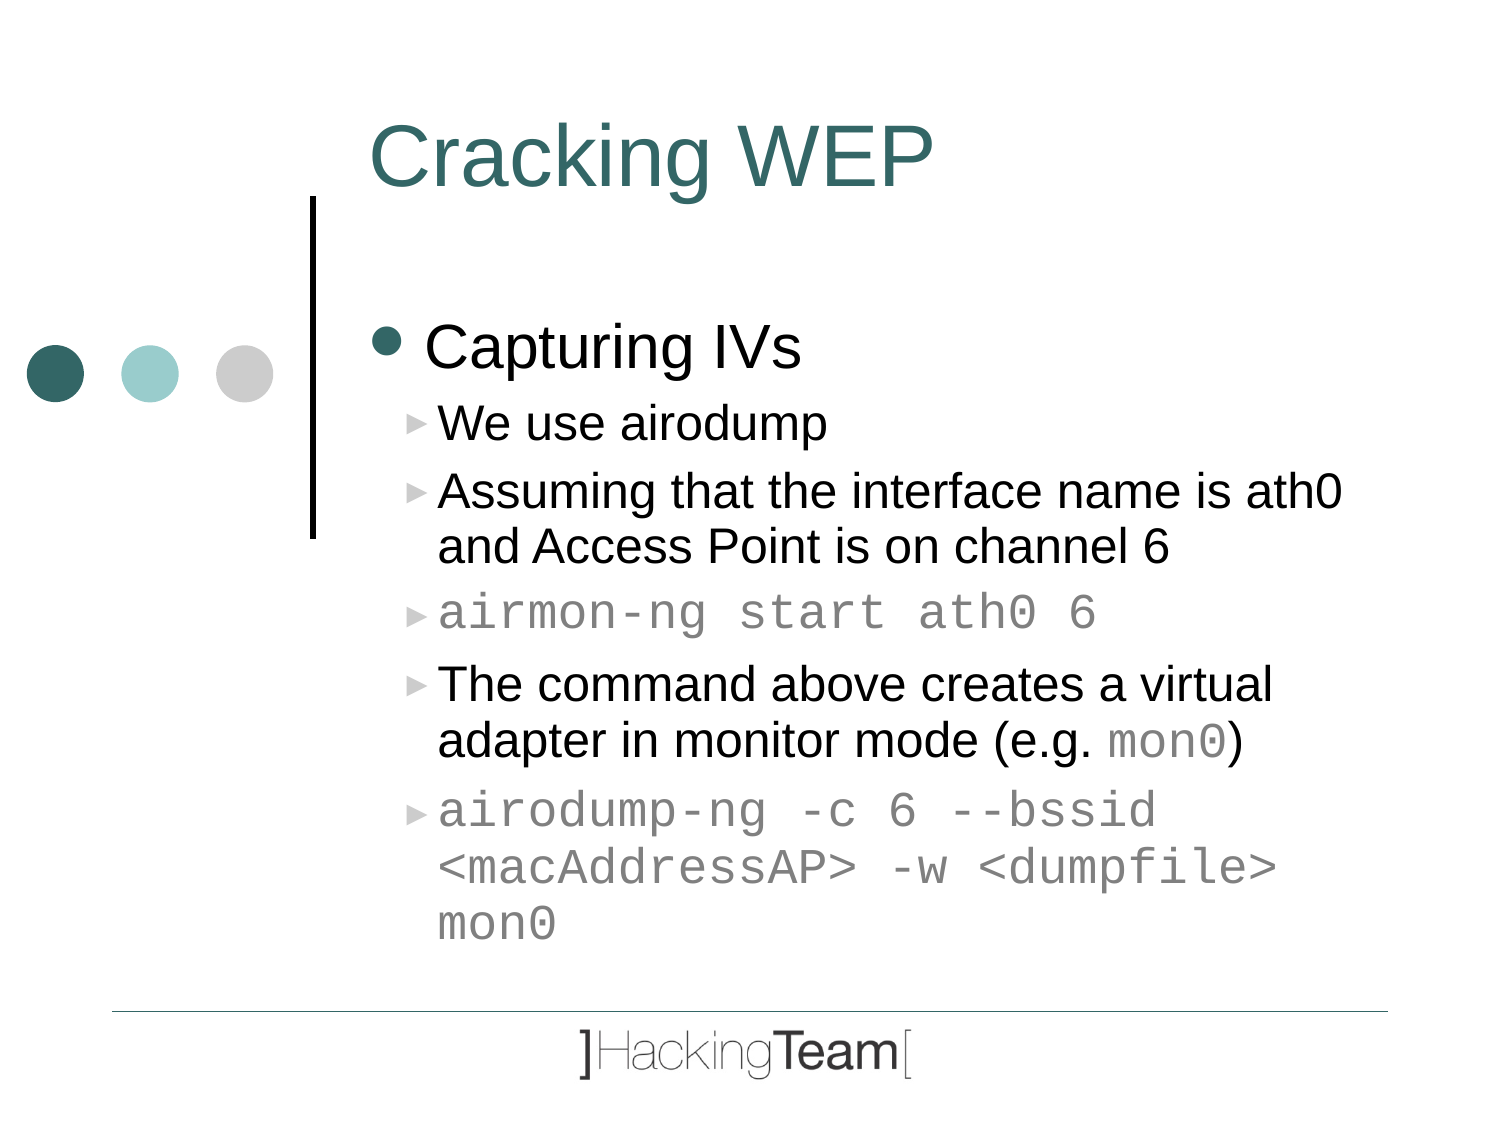

# Cracking WEP
Capturing IVs
We use airodump
Assuming that the interface name is ath0 and Access Point is on channel 6
airmon-ng start ath0 6
The command above creates a virtual adapter in monitor mode (e.g. mon0)
airodump-ng -c 6 --bssid <macAddressAP> -w <dumpfile> mon0